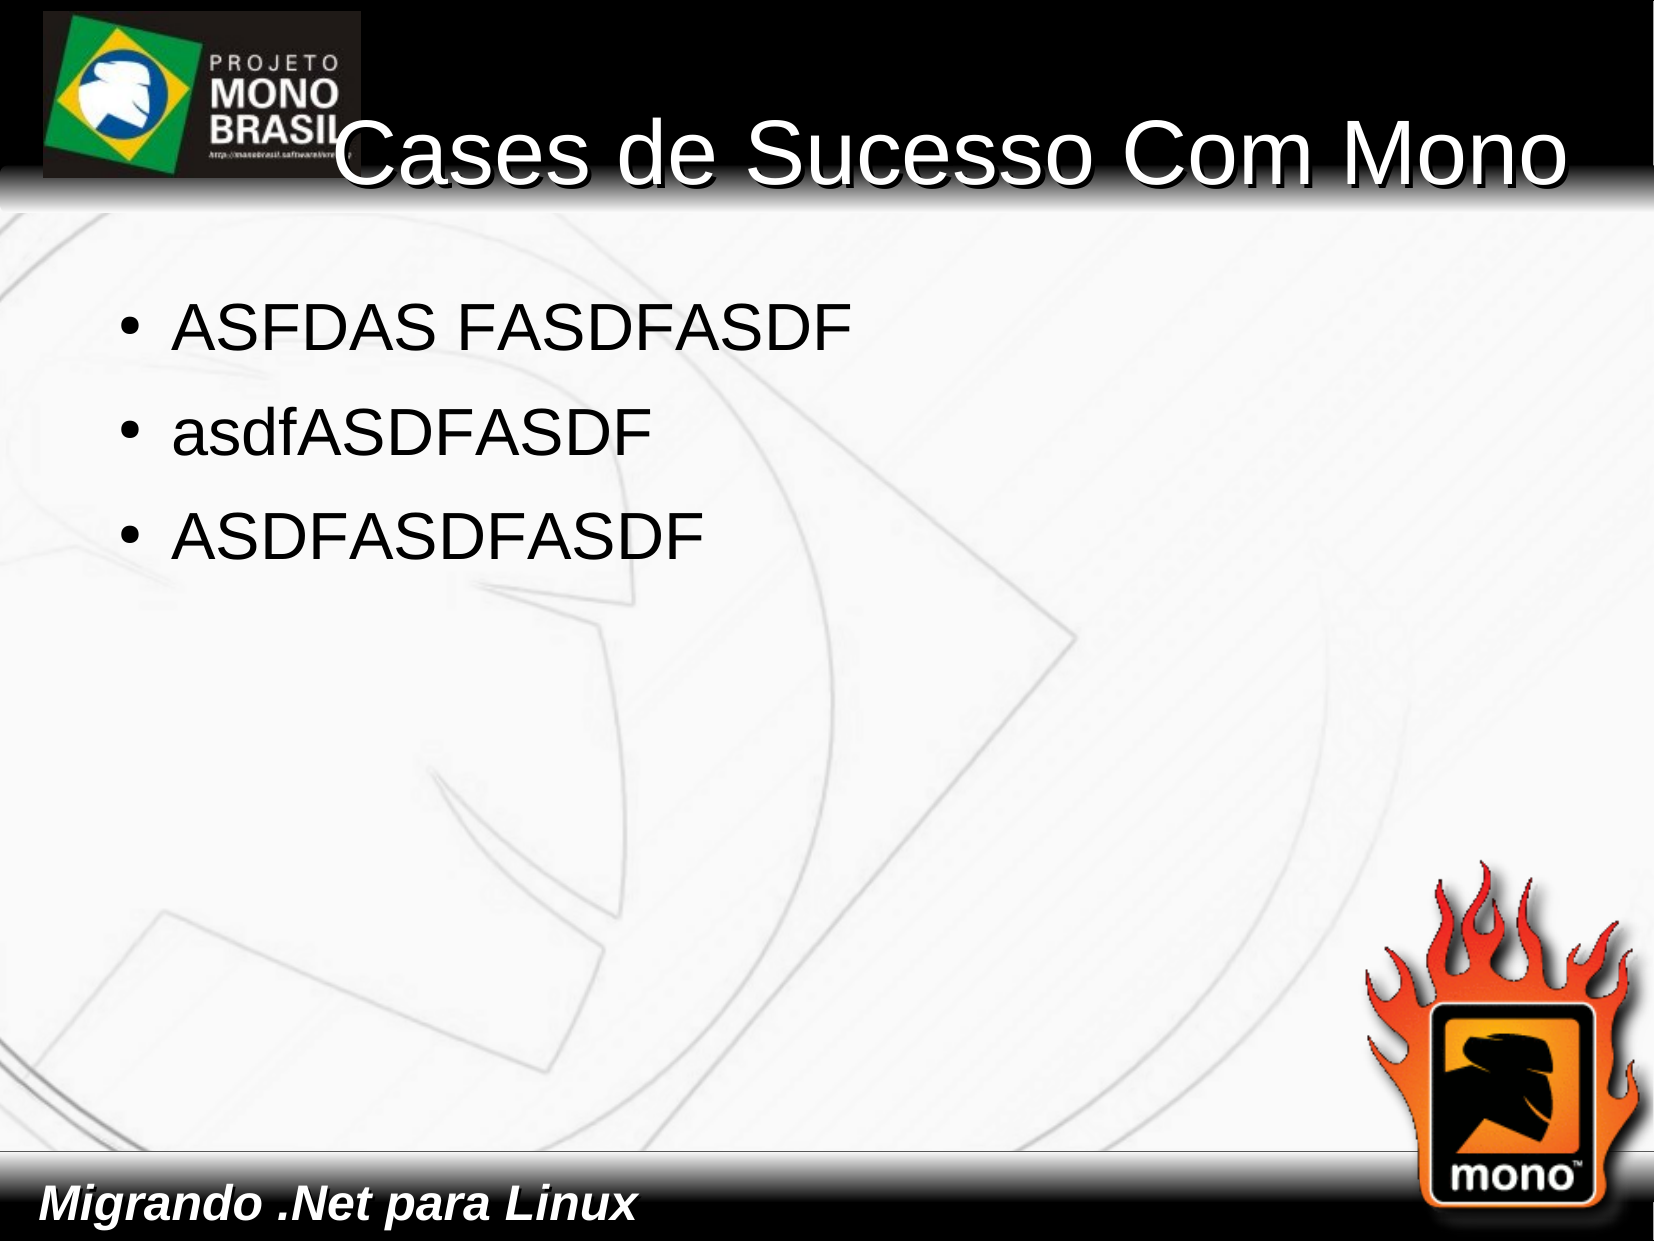

Cases de Sucesso Com Mono
# ASFDAS FASDFASDF
asdfASDFASDF
ASDFASDFASDF
Migrando .Net para Linux